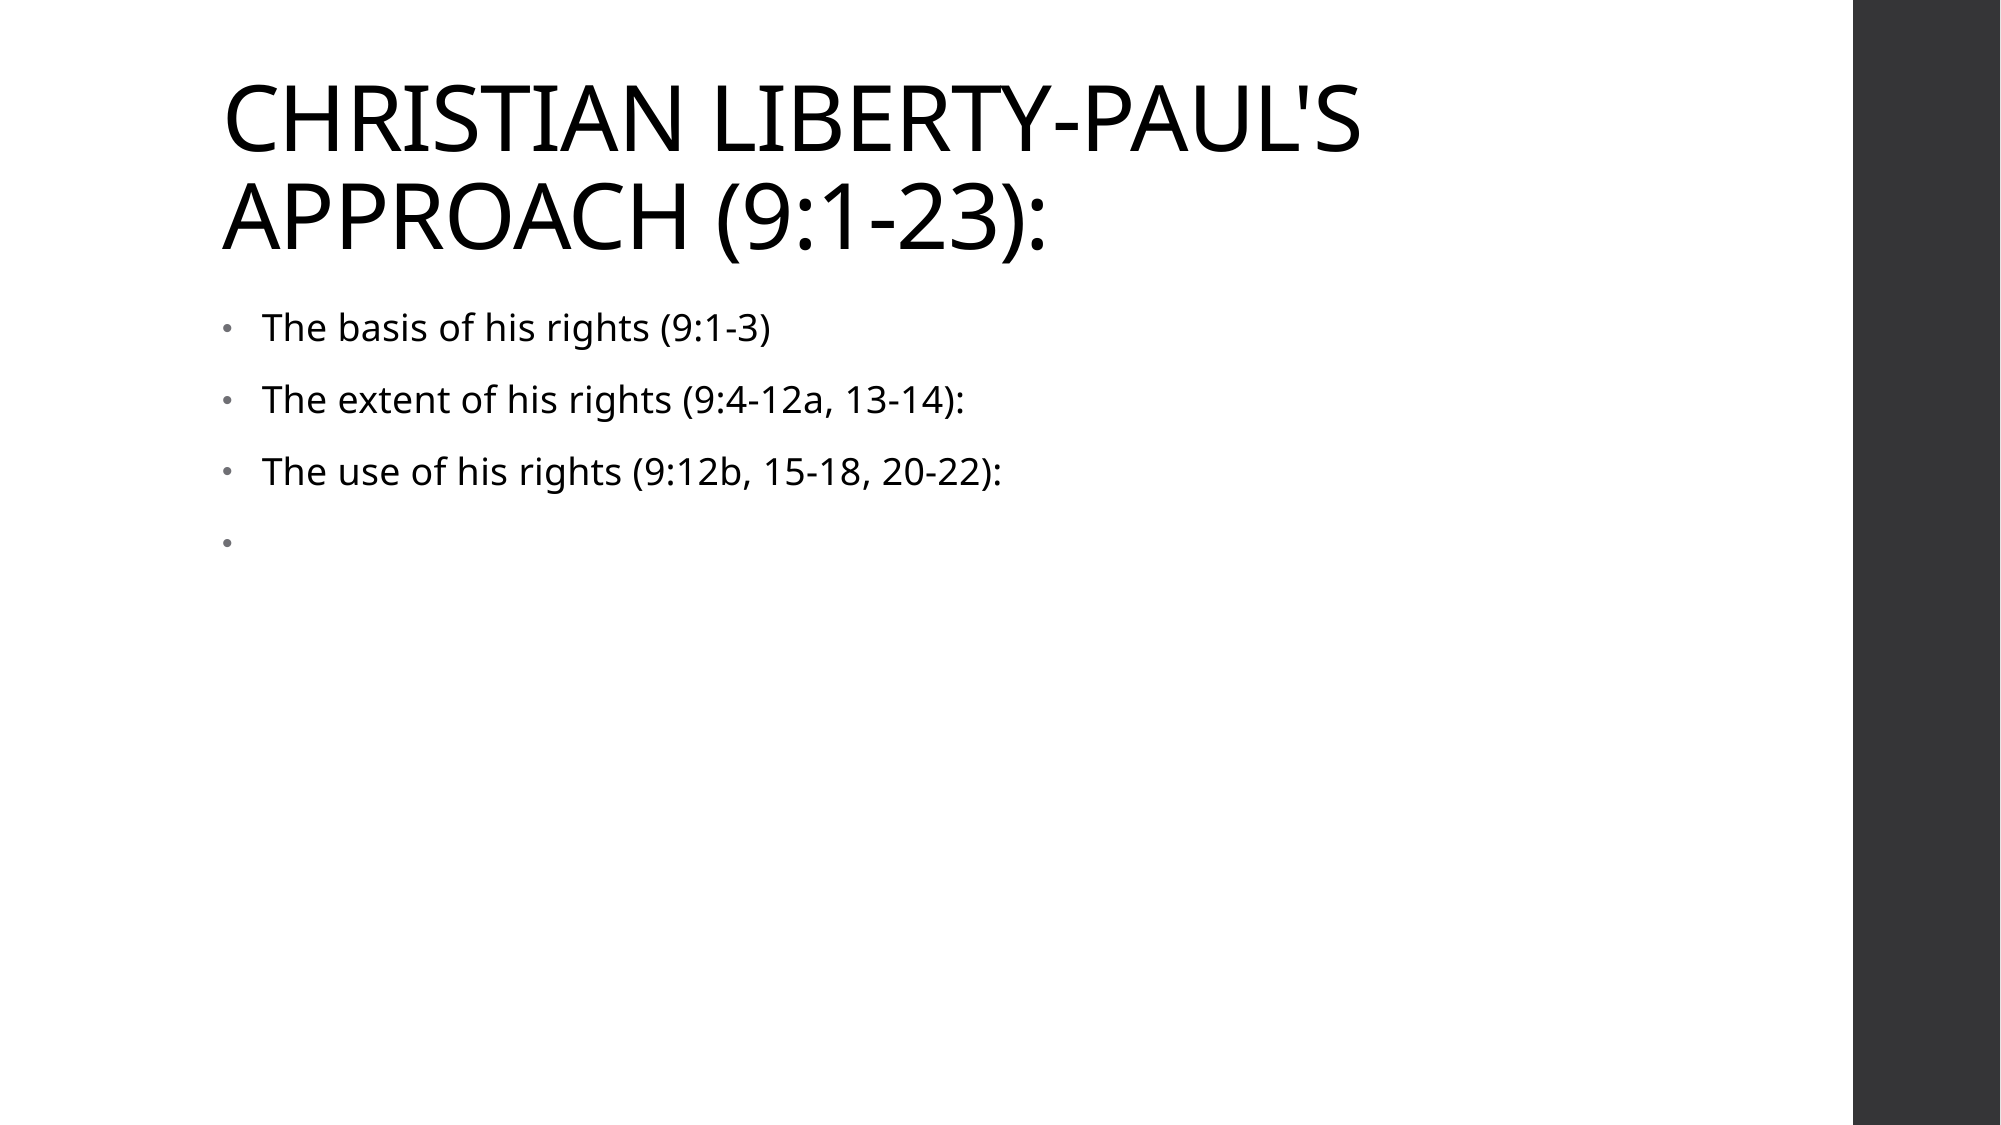

# CHRISTIAN LIBERTY-PAUL'S APPROACH (9:1-23):
 The basis of his rights (9:1-3)
 The extent of his rights (9:4-12a, 13-14):
 The use of his rights (9:12b, 15-18, 20-22):